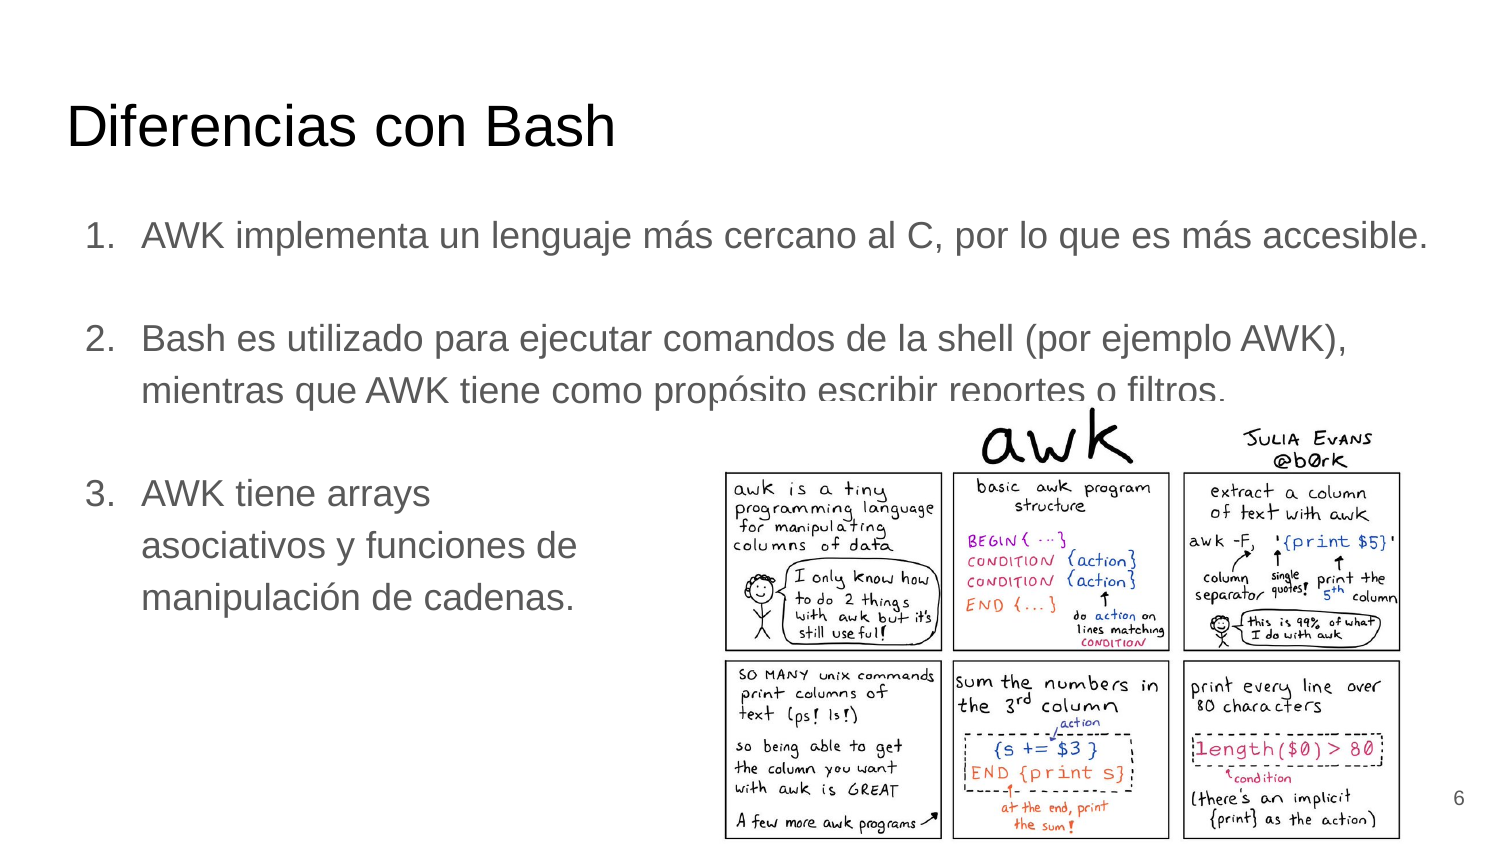

# Diferencias con Bash
AWK implementa un lenguaje más cercano al C, por lo que es más accesible.
Bash es utilizado para ejecutar comandos de la shell (por ejemplo AWK), mientras que AWK tiene como propósito escribir reportes o filtros.
AWK tiene arrays
asociativos y funciones de
manipulación de cadenas.